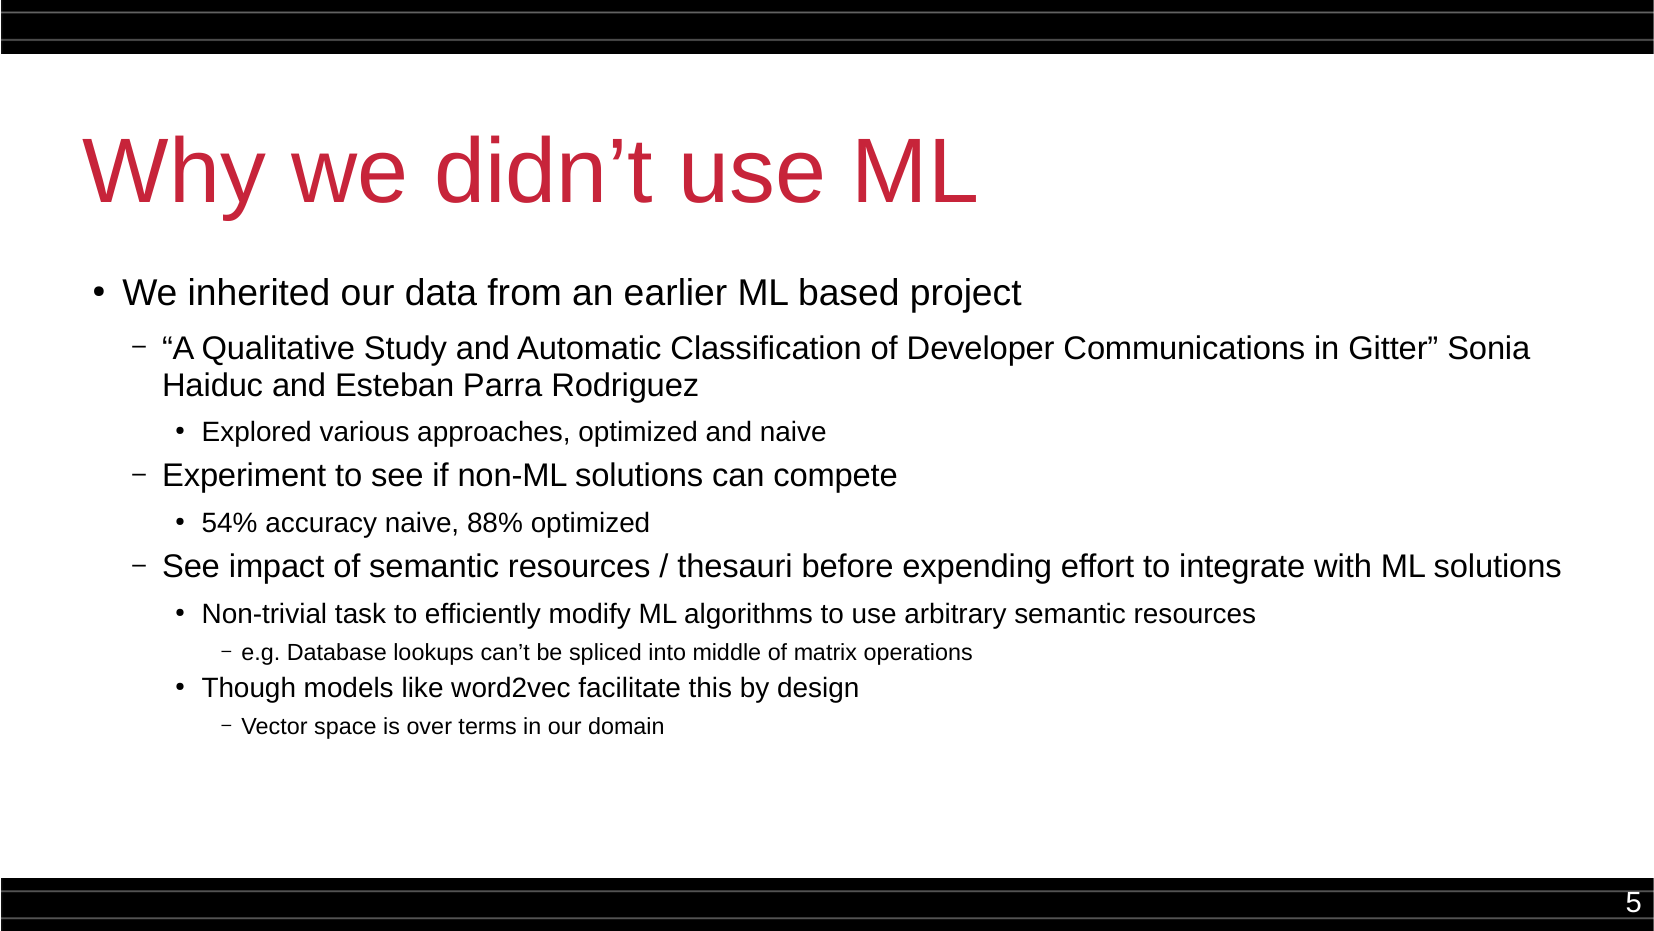

# Why we didn’t use ML
We inherited our data from an earlier ML based project
“A Qualitative Study and Automatic Classification of Developer Communications in Gitter” Sonia Haiduc and Esteban Parra Rodriguez
Explored various approaches, optimized and naive
Experiment to see if non-ML solutions can compete
54% accuracy naive, 88% optimized
See impact of semantic resources / thesauri before expending effort to integrate with ML solutions
Non-trivial task to efficiently modify ML algorithms to use arbitrary semantic resources
e.g. Database lookups can’t be spliced into middle of matrix operations
Though models like word2vec facilitate this by design
Vector space is over terms in our domain